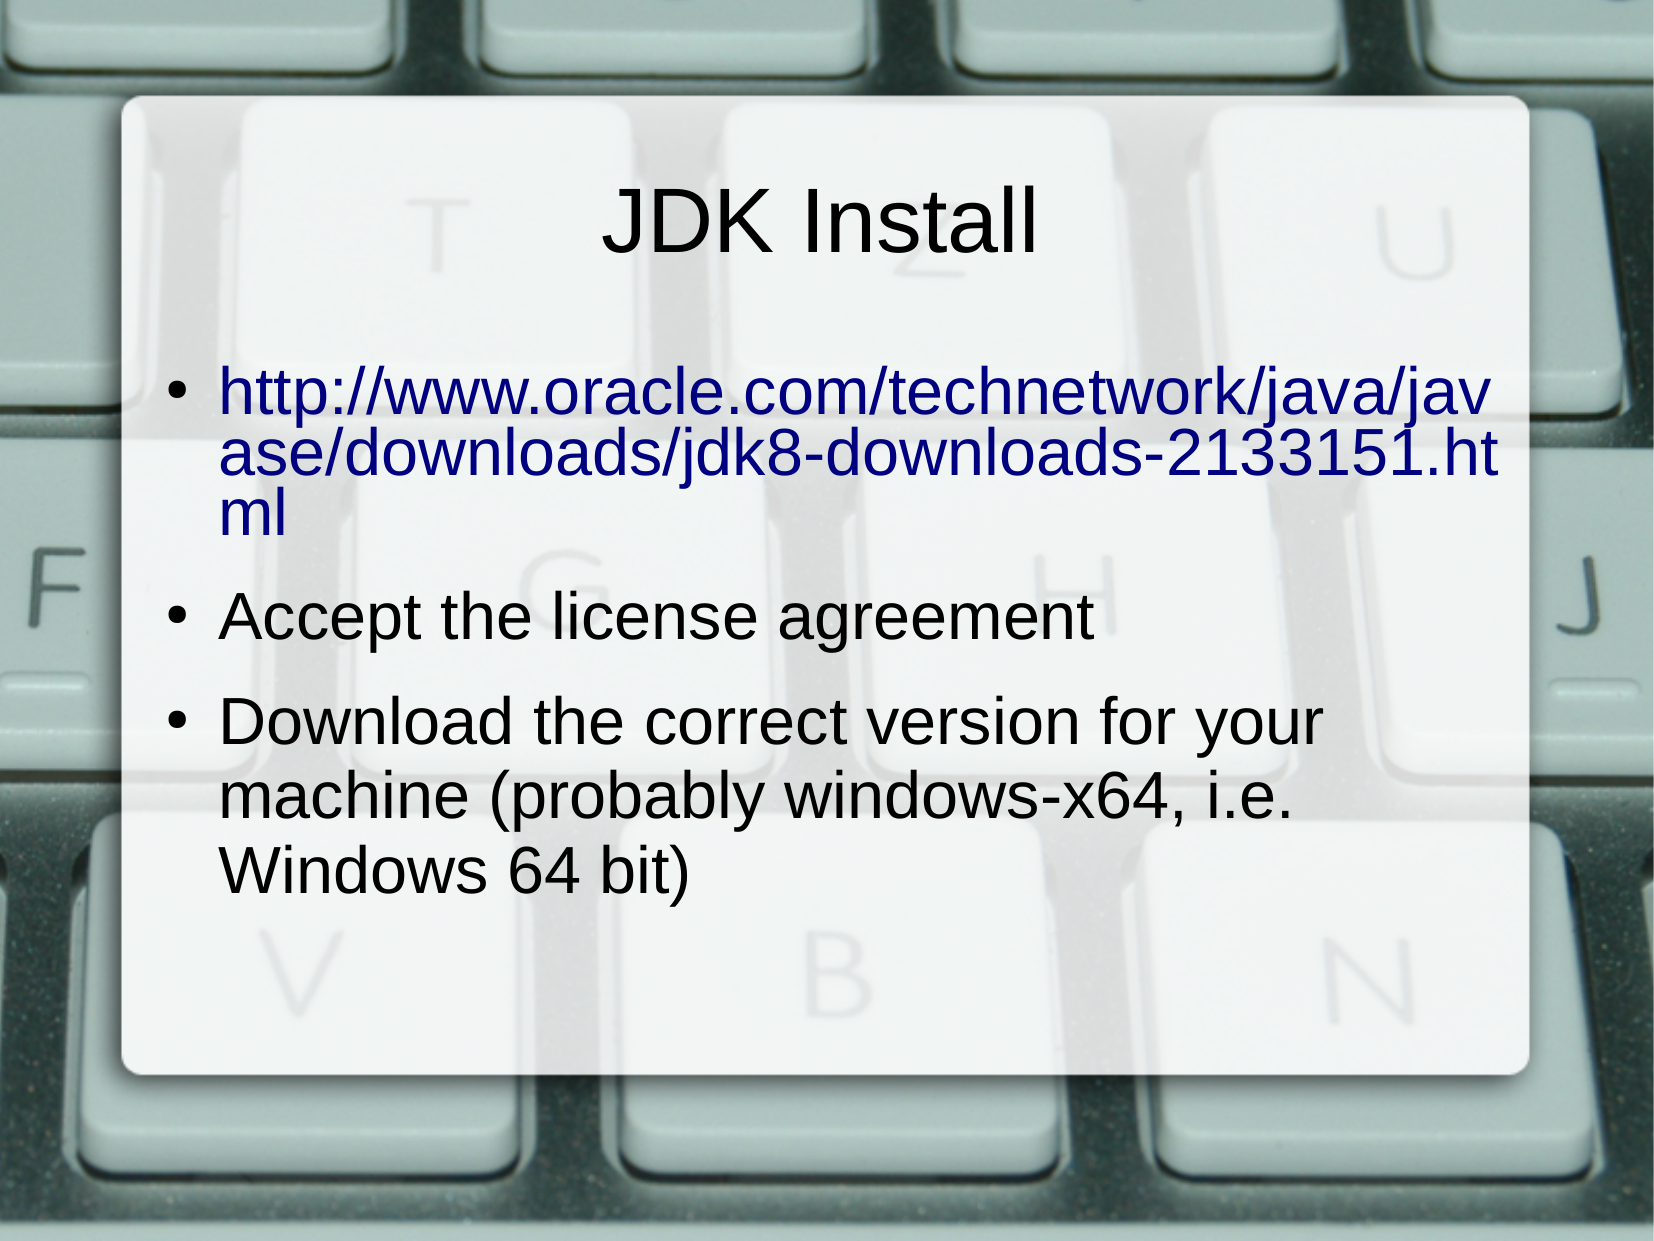

# JDK Install
http://www.oracle.com/technetwork/java/javase/downloads/jdk8-downloads-2133151.html
Accept the license agreement
Download the correct version for your machine (probably windows-x64, i.e. Windows 64 bit)